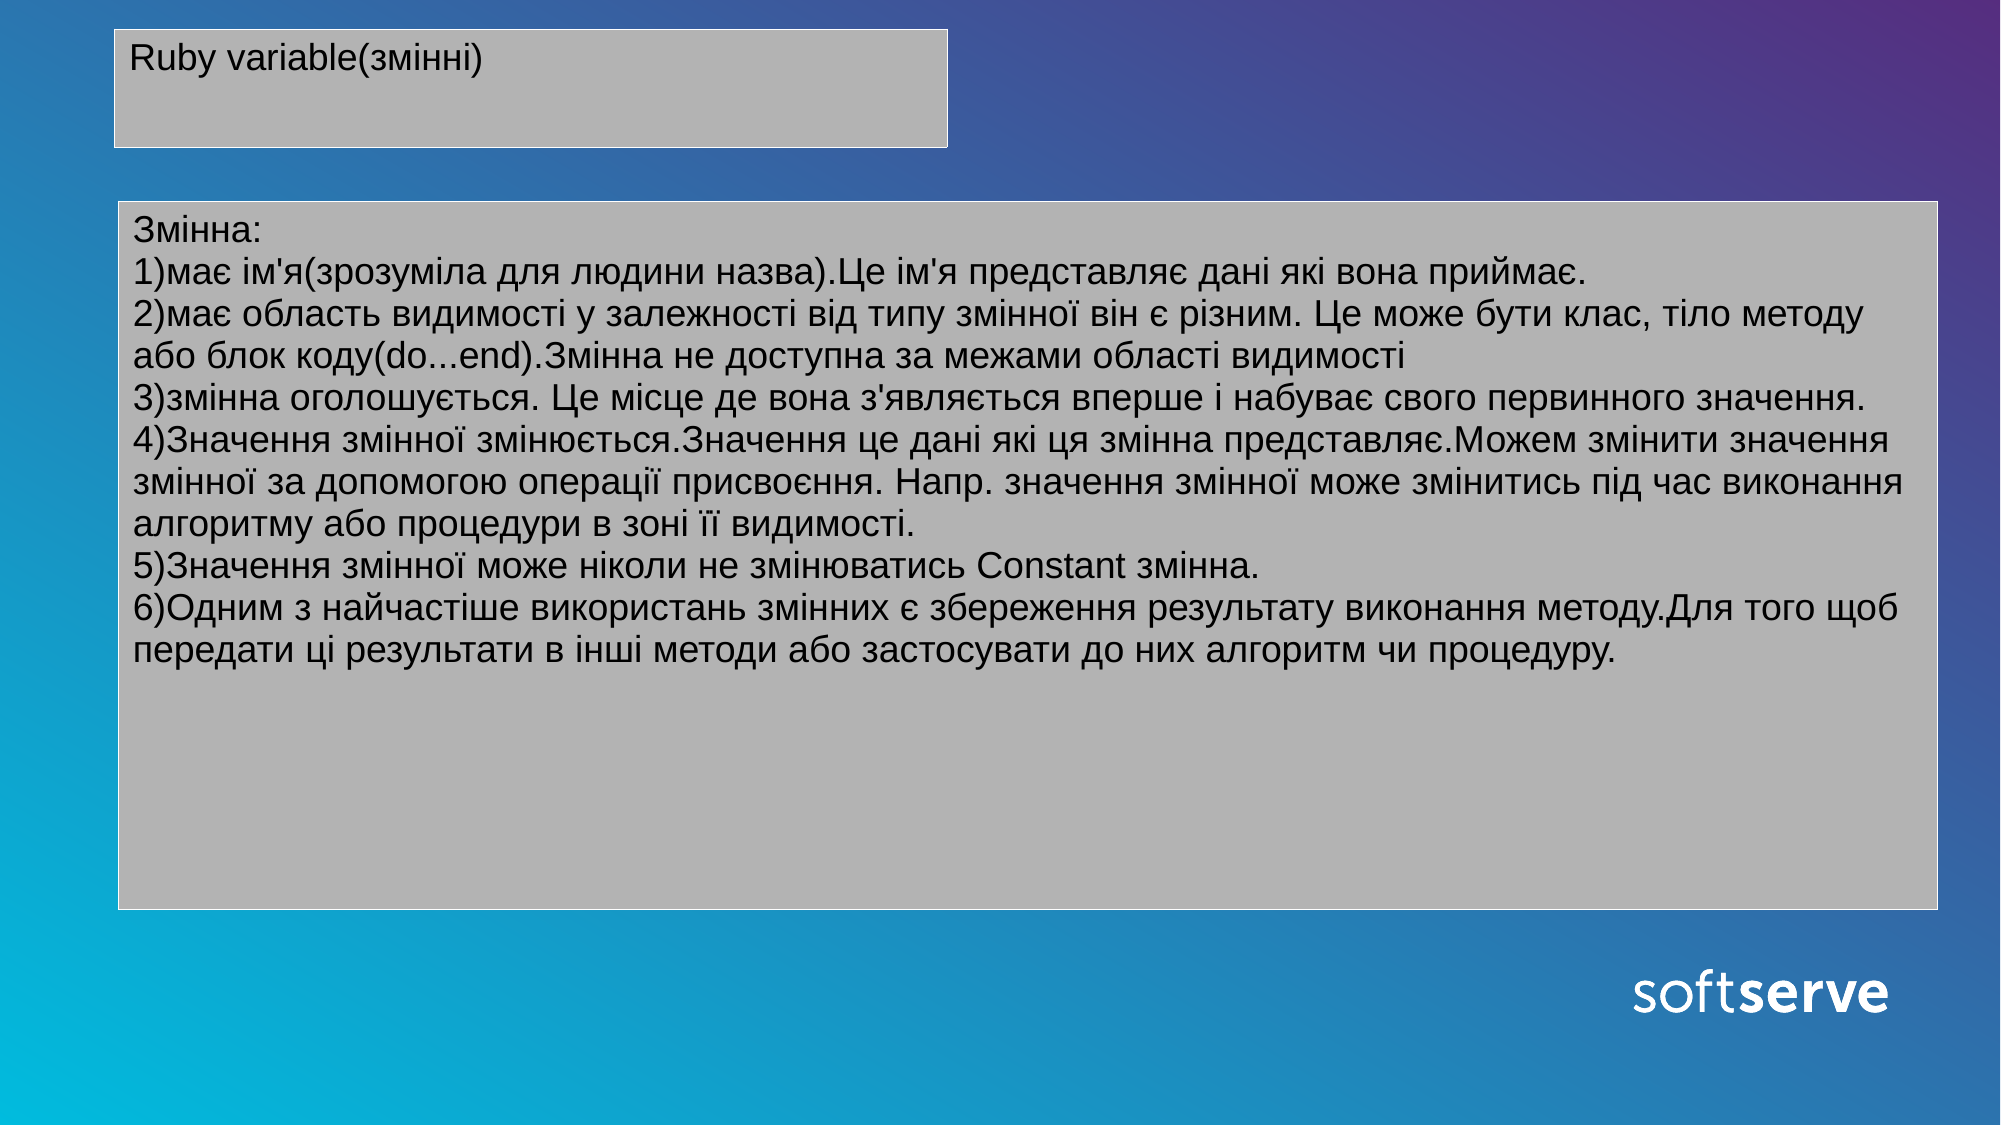

| Ruby variable(змінні) |
| --- |
| Змінна: 1)має ім'я(зрозуміла для людини назва).Це ім'я представляє дані які вона приймає. 2)має область видимості у залежності від типу змінної він є різним. Це може бути клас, тіло методу або блок коду(do...end).Змінна не доступна за межами області видимості 3)змінна оголошується. Це місце де вона з'являється вперше і набуває свого первинного значення. 4)Значення змінної змінюється.Значення це дані які ця змінна представляє.Можем змінити значення змінної за допомогою операції присвоєння. Напр. значення змінної може змінитись під час виконання алгоритму або процедури в зоні її видимості. 5)Значення змінної може ніколи не змінюватись Constant змінна. 6)Одним з найчастіше використань змінних є збереження результату виконання методу.Для того щоб передати ці результати в інші методи або застосувати до них алгоритм чи процедуру. |
| --- |